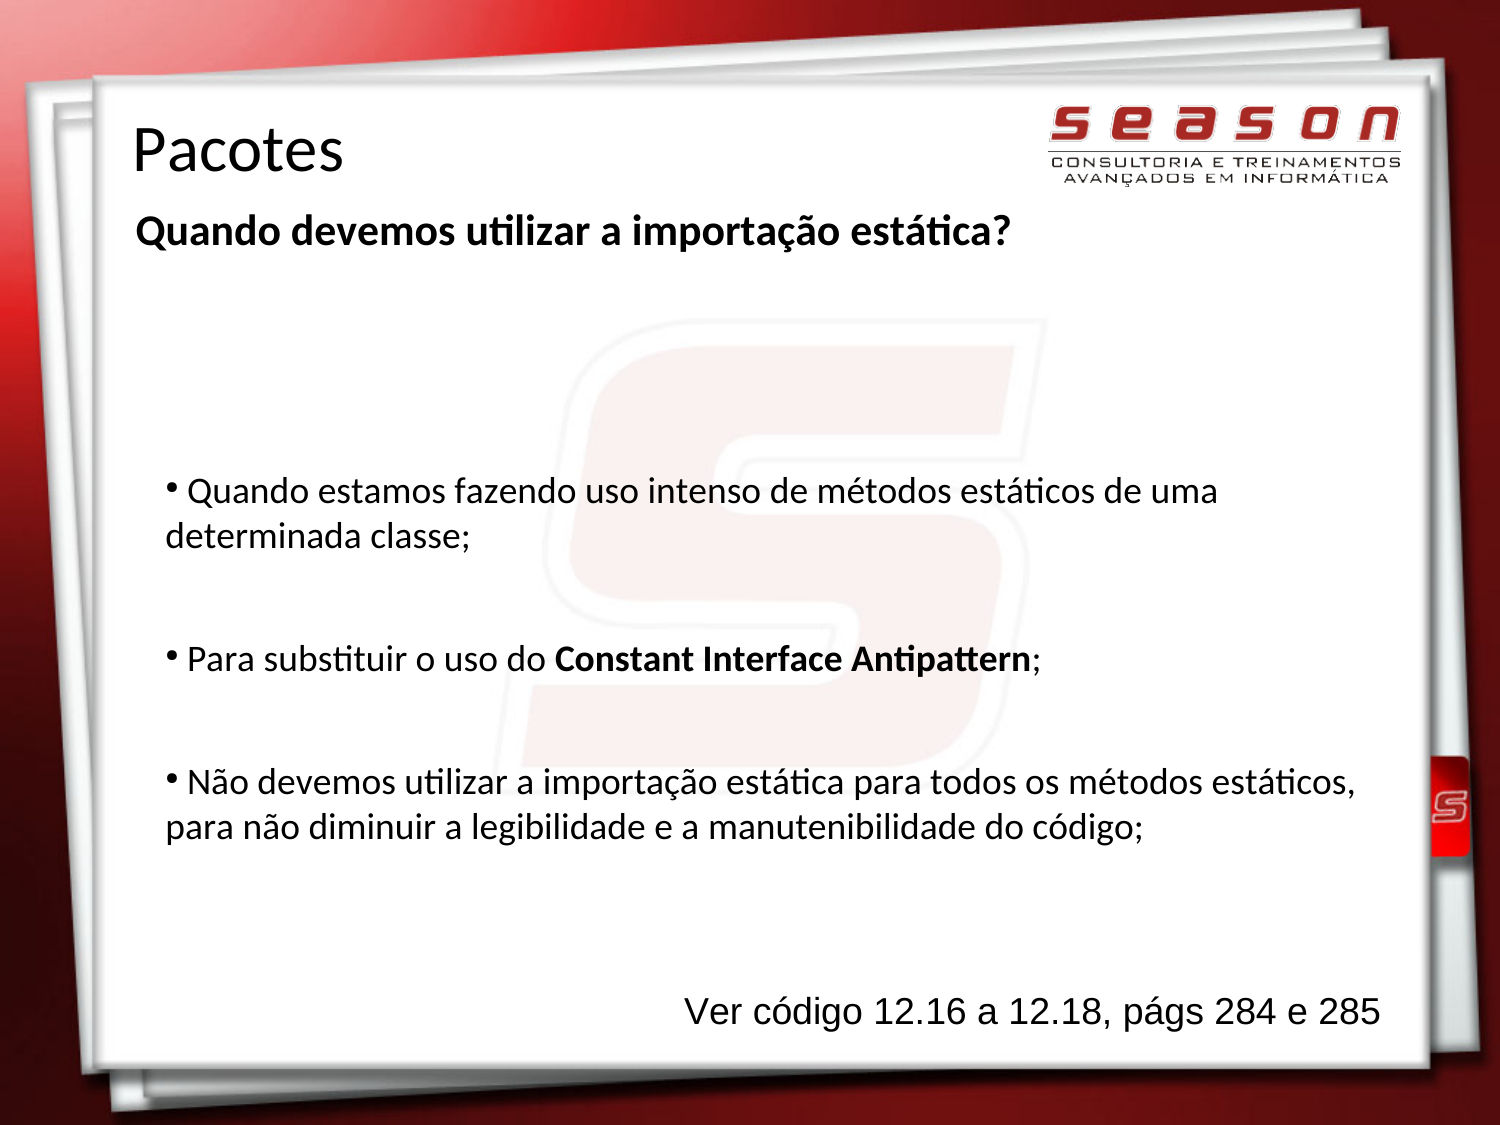

# Pacotes
Quando devemos utilizar a importação estática?
 Quando estamos fazendo uso intenso de métodos estáticos de uma determinada classe;
 Para substituir o uso do Constant Interface Antipattern;
 Não devemos utilizar a importação estática para todos os métodos estáticos, para não diminuir a legibilidade e a manutenibilidade do código;
Ver código 12.16 a 12.18, págs 284 e 285